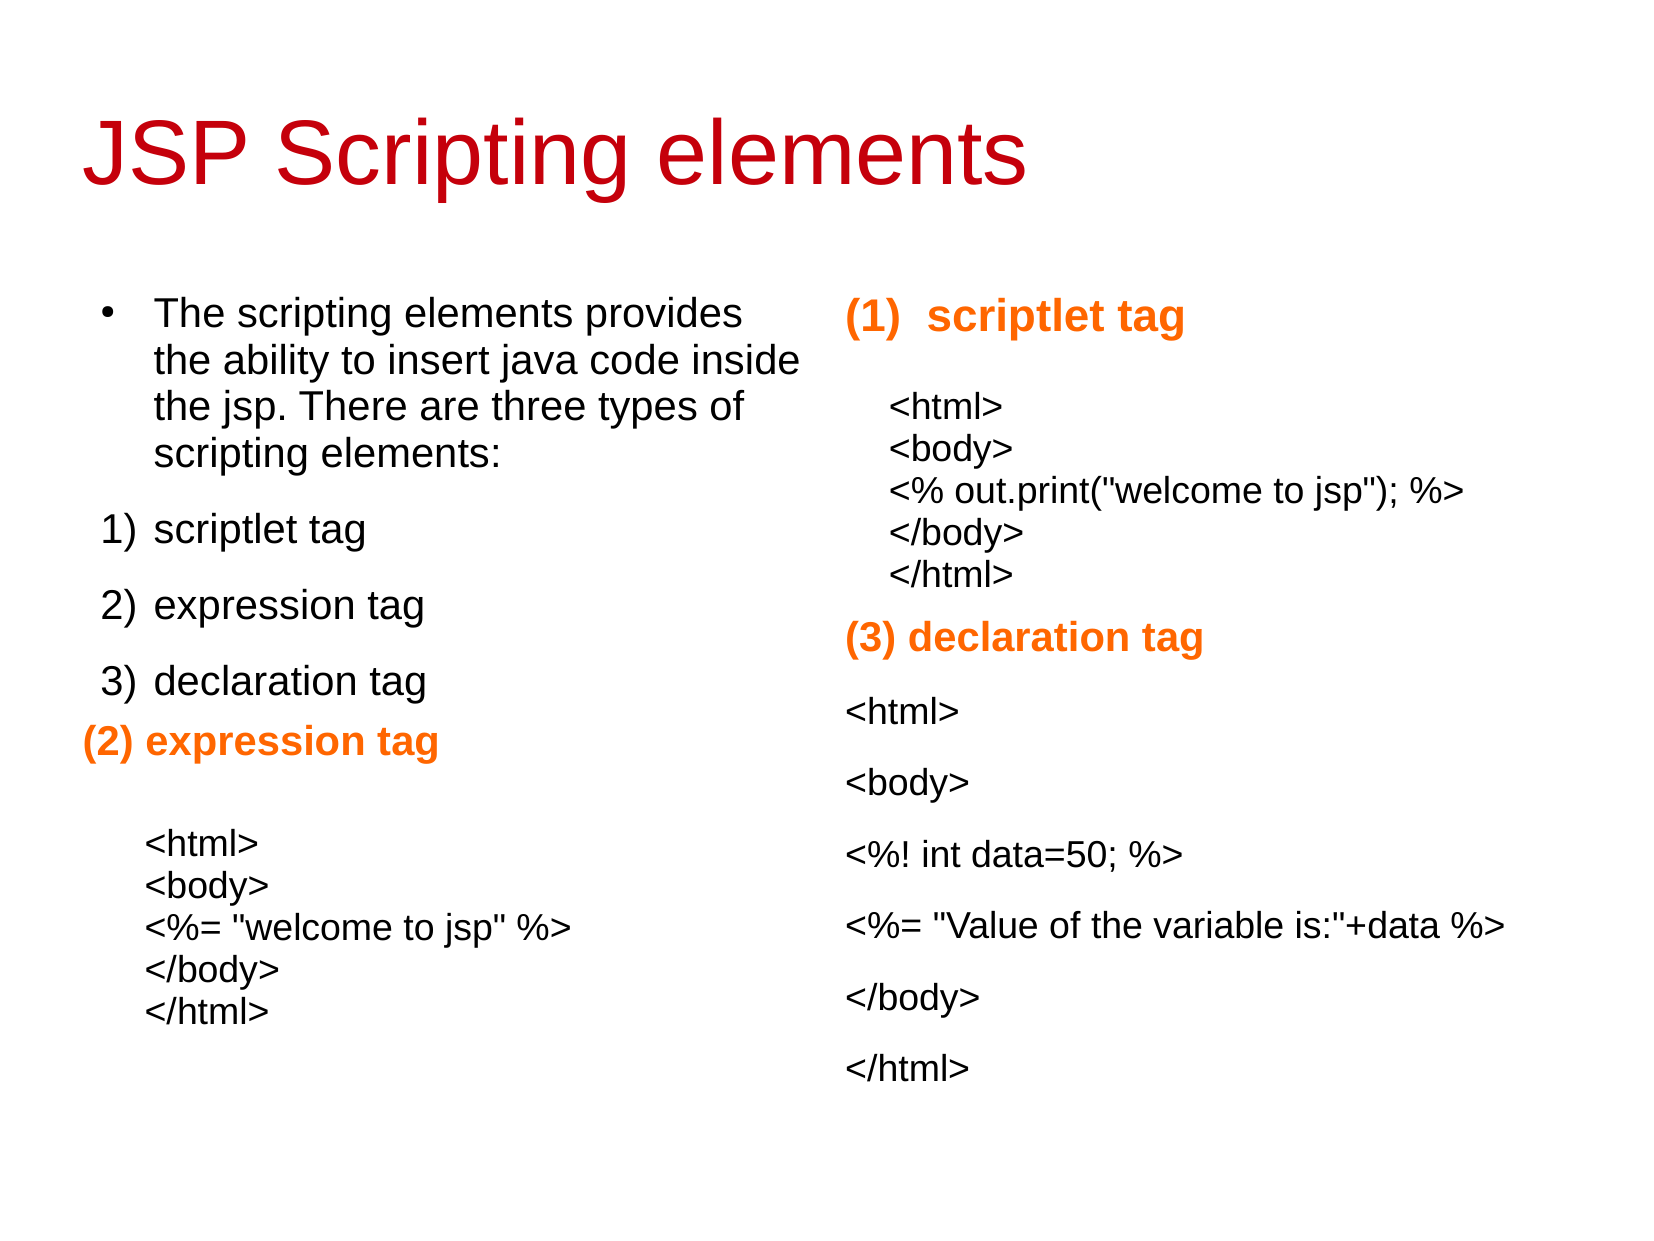

# JSP Scripting elements
The scripting elements provides the ability to insert java code inside the jsp. There are three types of scripting elements:
scriptlet tag
expression tag
declaration tag
(1) scriptlet tag
<html>
<body>
<% out.print("welcome to jsp"); %>
</body>
</html>
(3) declaration tag
<html>
<body>
<%! int data=50; %>
<%= "Value of the variable is:"+data %>
</body>
</html>
(2) expression tag
<html>
<body>
<%= "welcome to jsp" %>
</body>
</html>